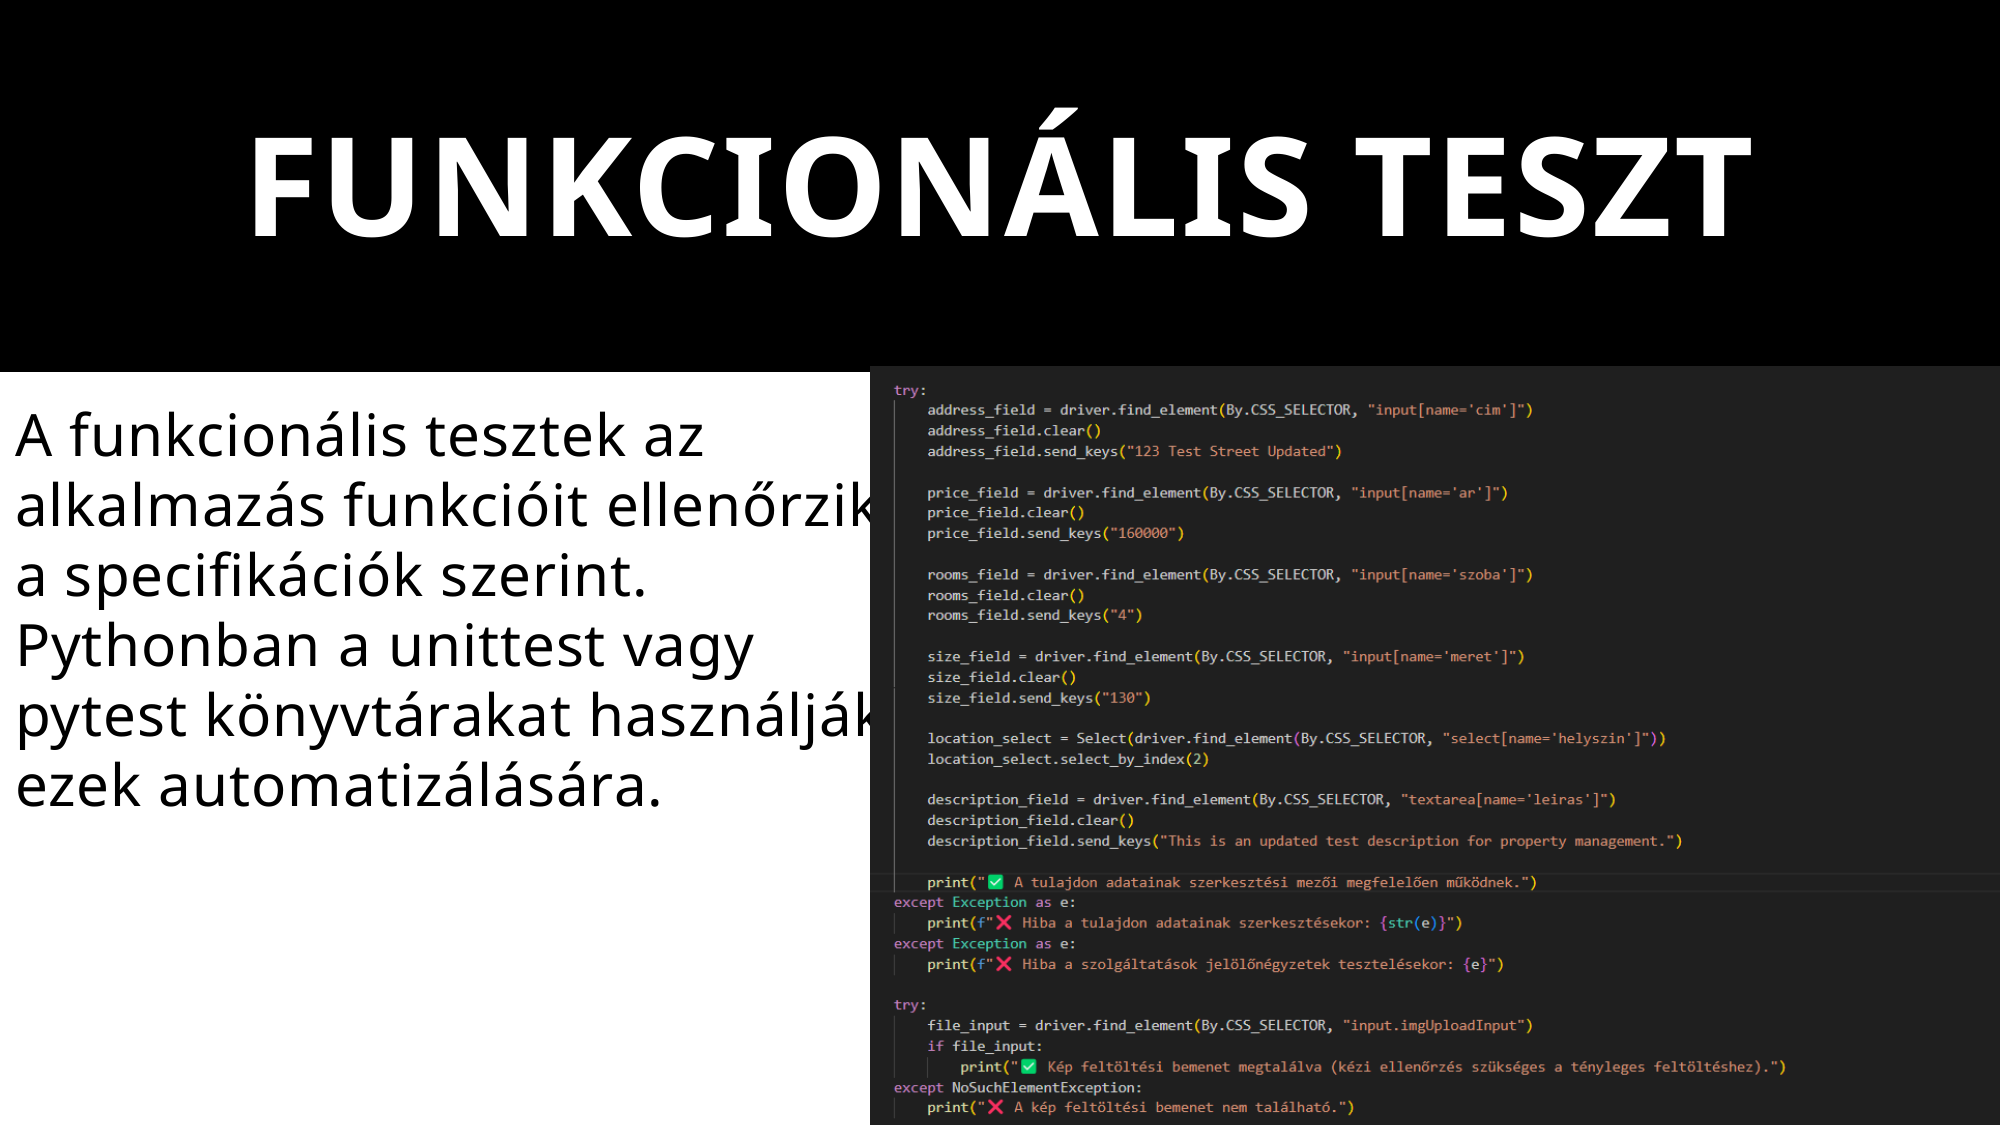

# Funkcionális teszt
A funkcionális tesztek az alkalmazás funkcióit ellenőrzik a specifikációk szerint. Pythonban a unittest vagy pytest könyvtárakat használják ezek automatizálására.